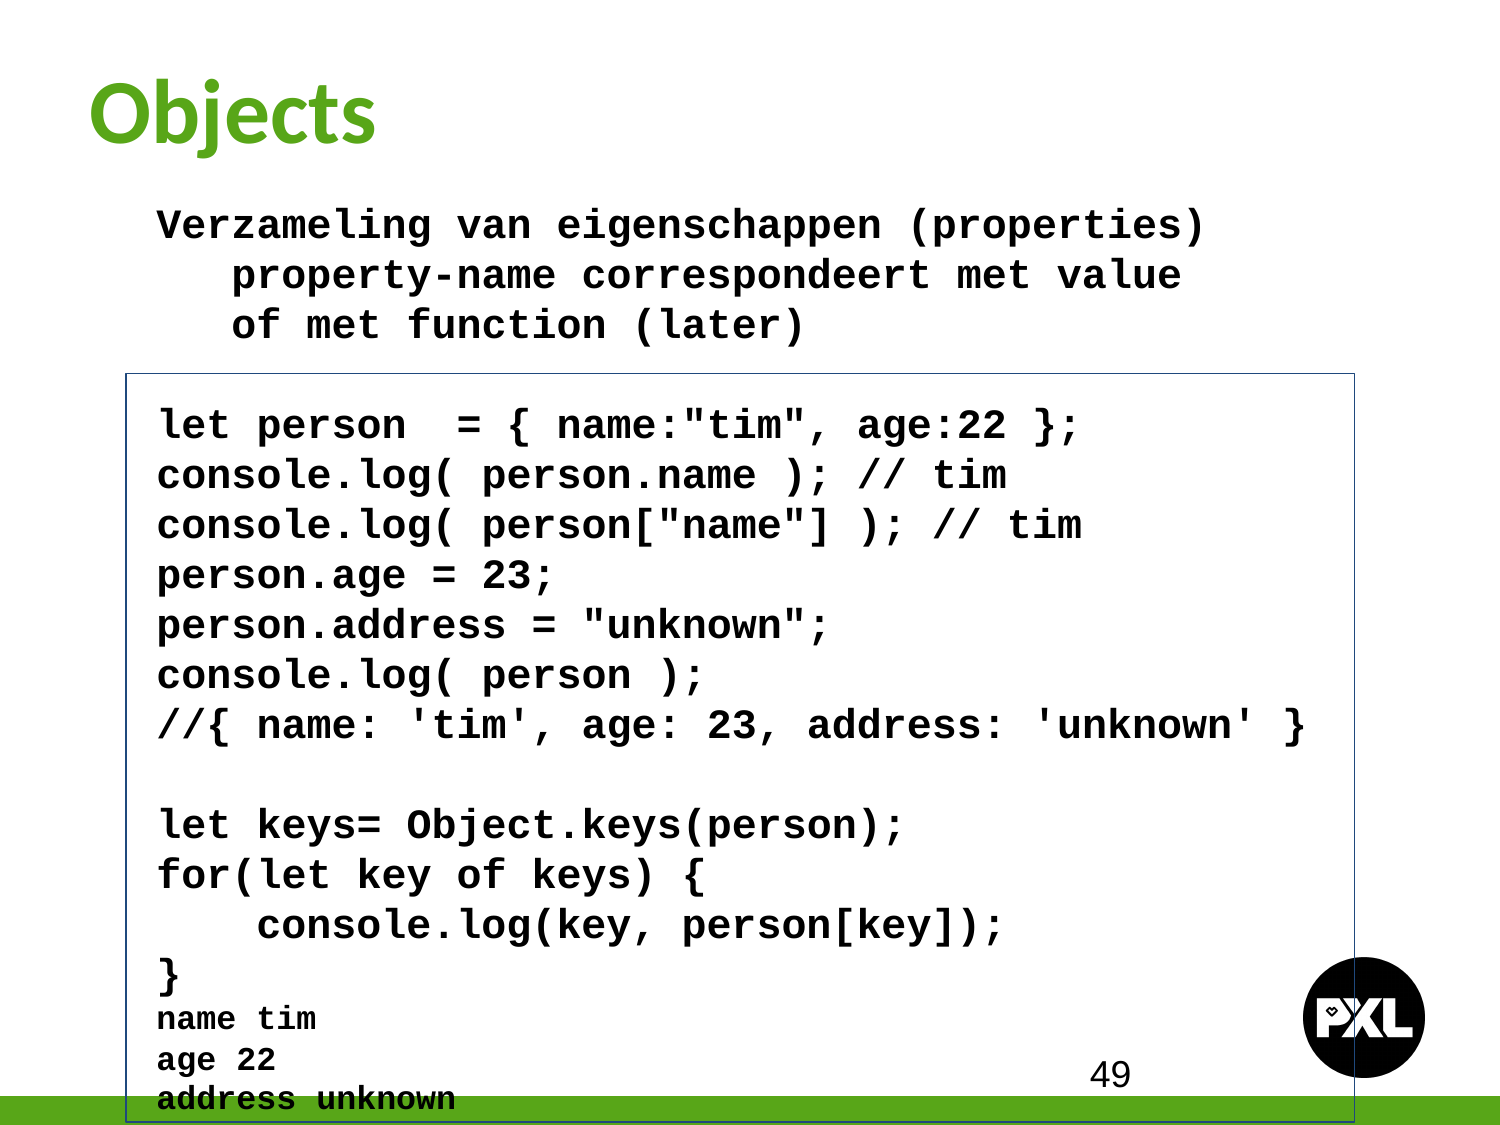

Objects
Verzameling van eigenschappen (properties)
property-name correspondeert met value
of met function (later)
let person = { name:"tim", age:22 };
console.log( person.name ); // tim
console.log( person["name"] ); // tim
person.age = 23;
person.address = "unknown";
console.log( person );
//{ name: 'tim', age: 23, address: 'unknown' }
let keys= Object.keys(person);
for(let key of keys) {
 console.log(key, person[key]);
}
name tim
age 22
address unknown